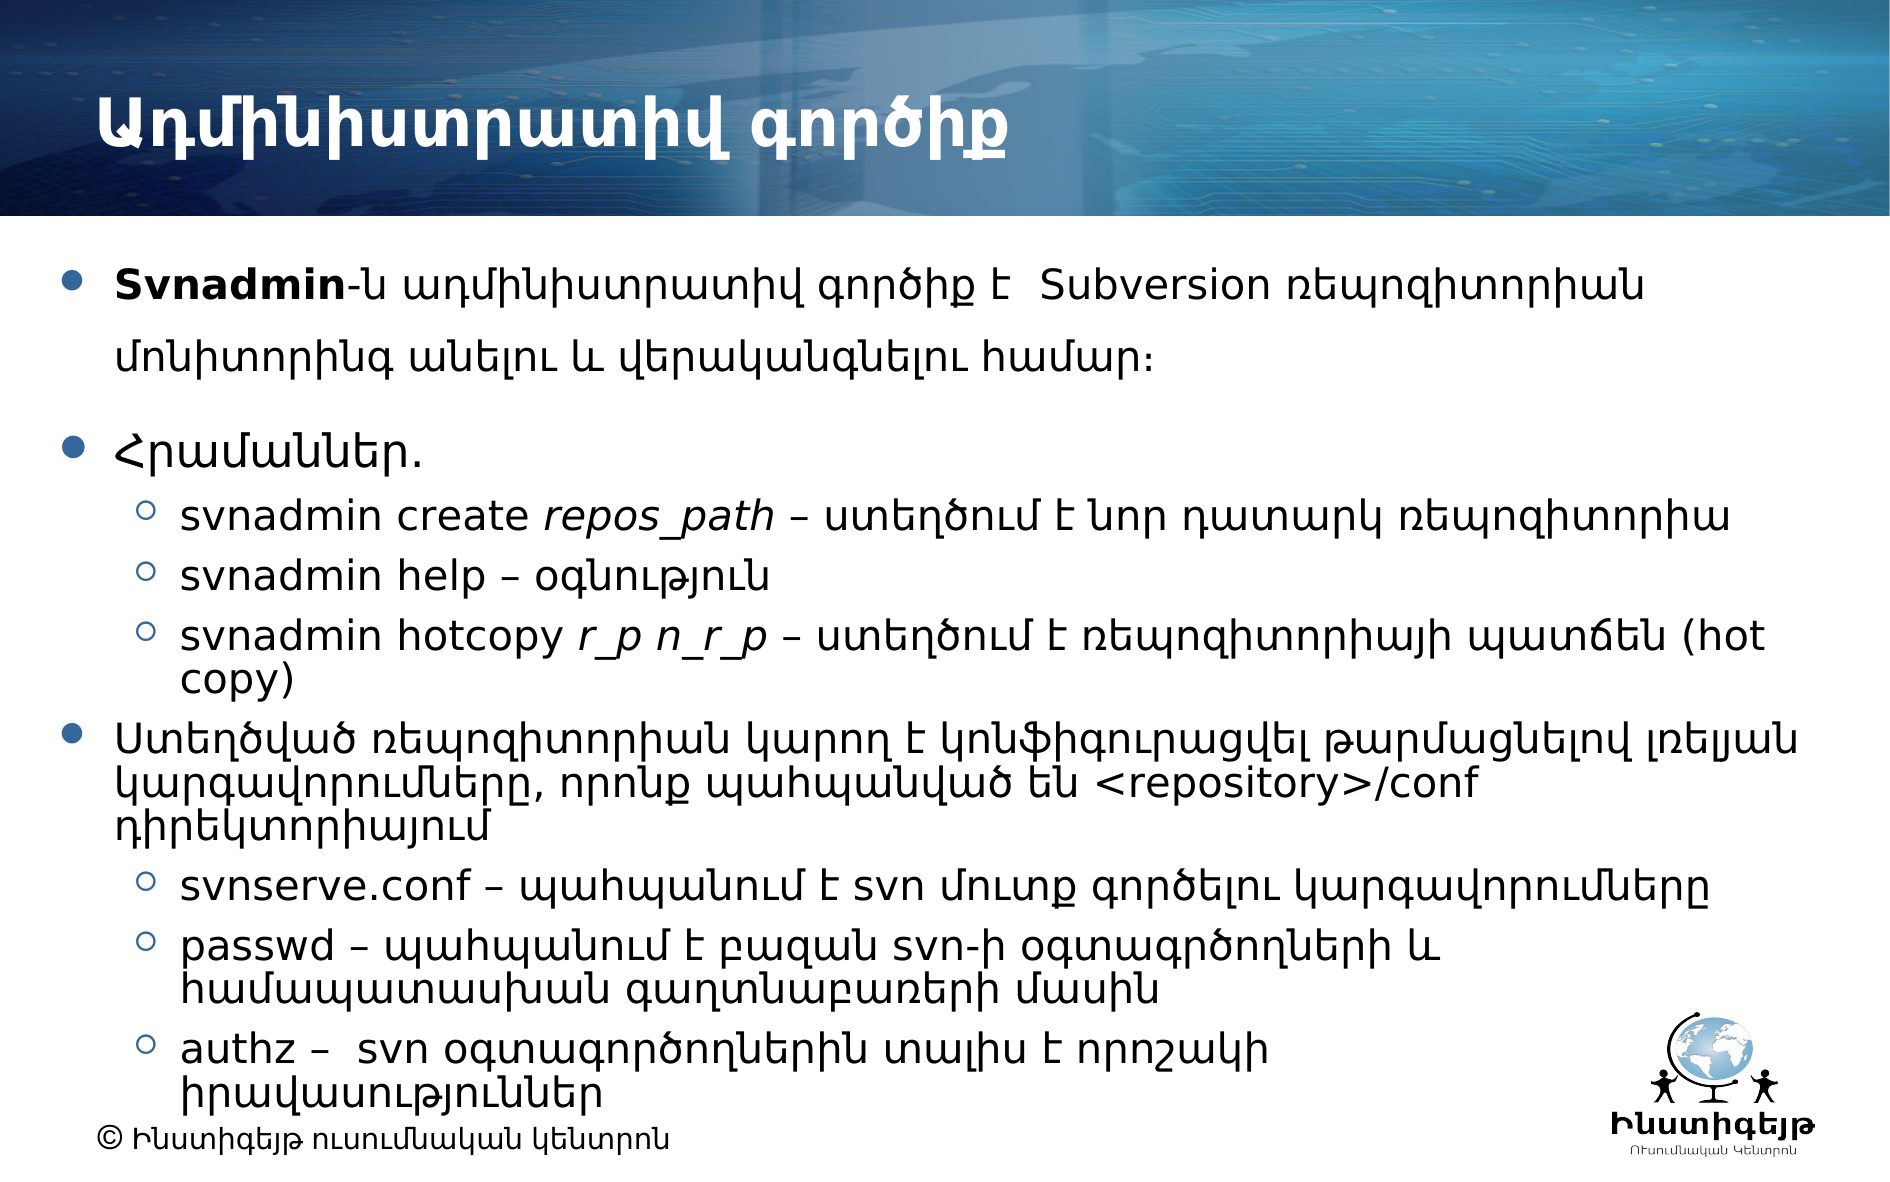

# Ադմինիստրատիվ գործիք
Svnadmin-ն ադմինիստրատիվ գործիք է Subversion ռեպոզիտորիան մոնիտորինգ անելու և վերականգնելու համար։
Հրամաններ․
svnadmin create repos_path – ստեղծում է նոր դատարկ ռեպոզիտորիա
svnadmin help – oգնություն
svnadmin hotcopy r_p n_r_p – ստեղծում է ռեպոզիտորիայի պատճեն (hot copy)
Ստեղծված ռեպոզիտորիան կարող է կոնֆիգուրացվել թարմացնելով լռելյան կարգավորումները, որոնք պահպանված են <repository>/conf դիրեկտորիայում
svnserve.conf – պահպանում է svn մուտք գործելու կարգավորումները
passwd – պահպանում է բազան svn-ի օգտագրծողների և համապատասխան գաղտնաբառերի մասին
authz – svn օգտագործողներին տալիս է որոշակի
իրավասություններ